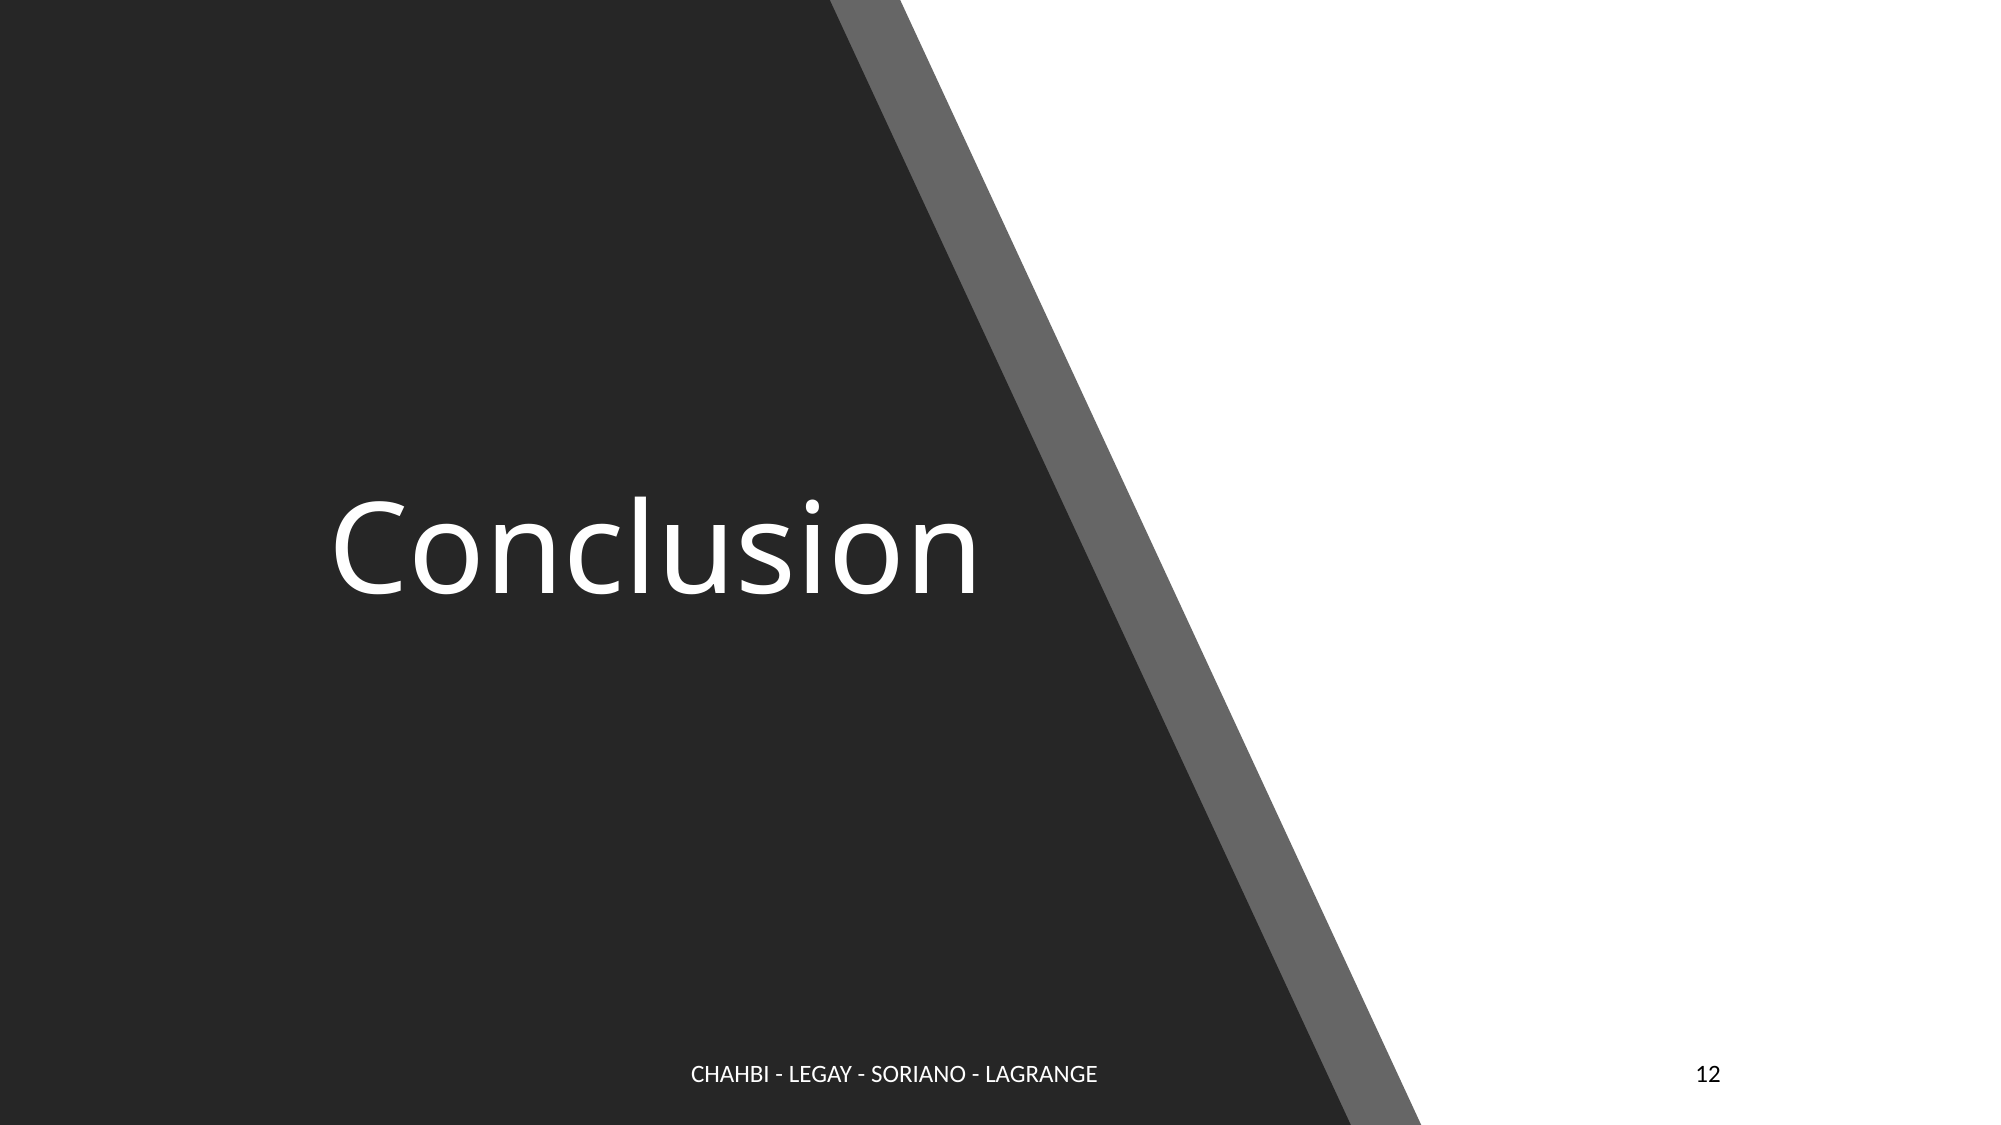

# Conclusion
CHAHBI - LEGAY - SORIANO - LAGRANGE